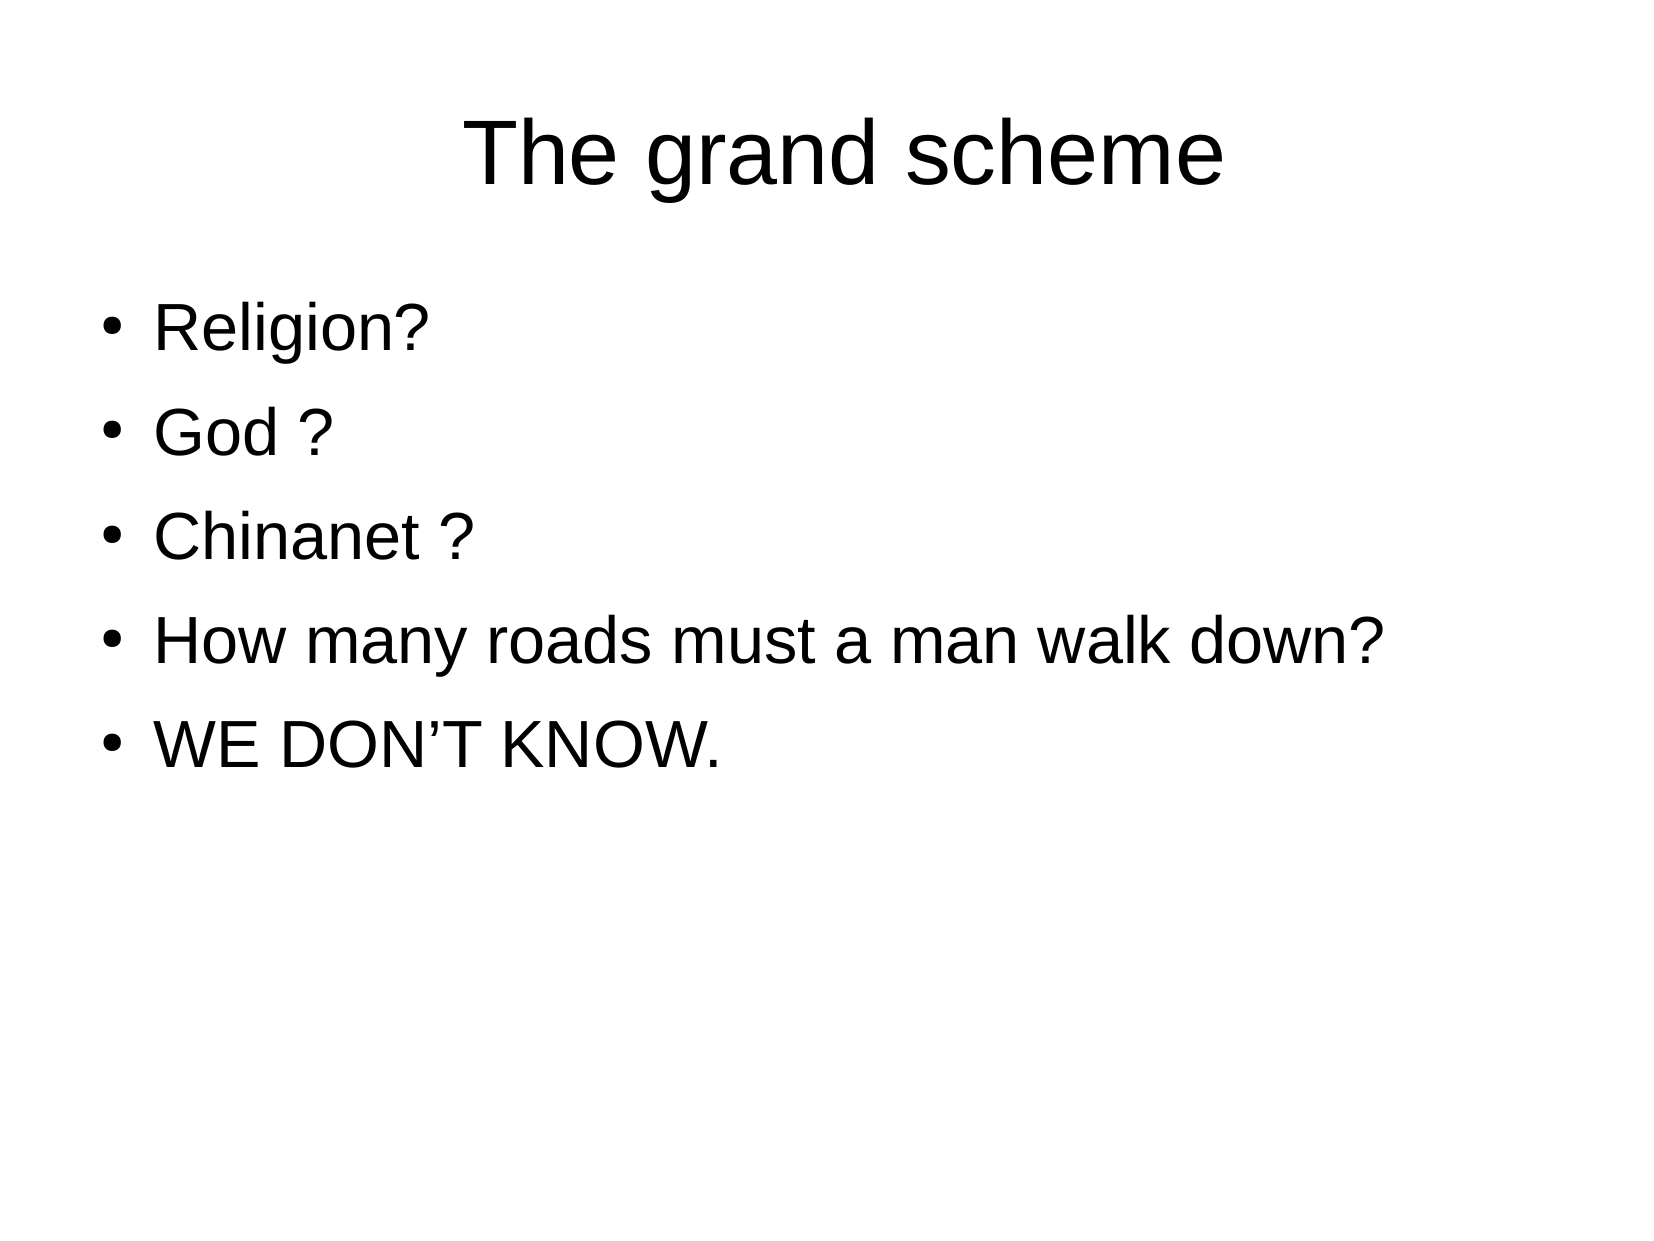

# The grand scheme
Religion?
God ?
Chinanet ?
How many roads must a man walk down?
WE DON’T KNOW.